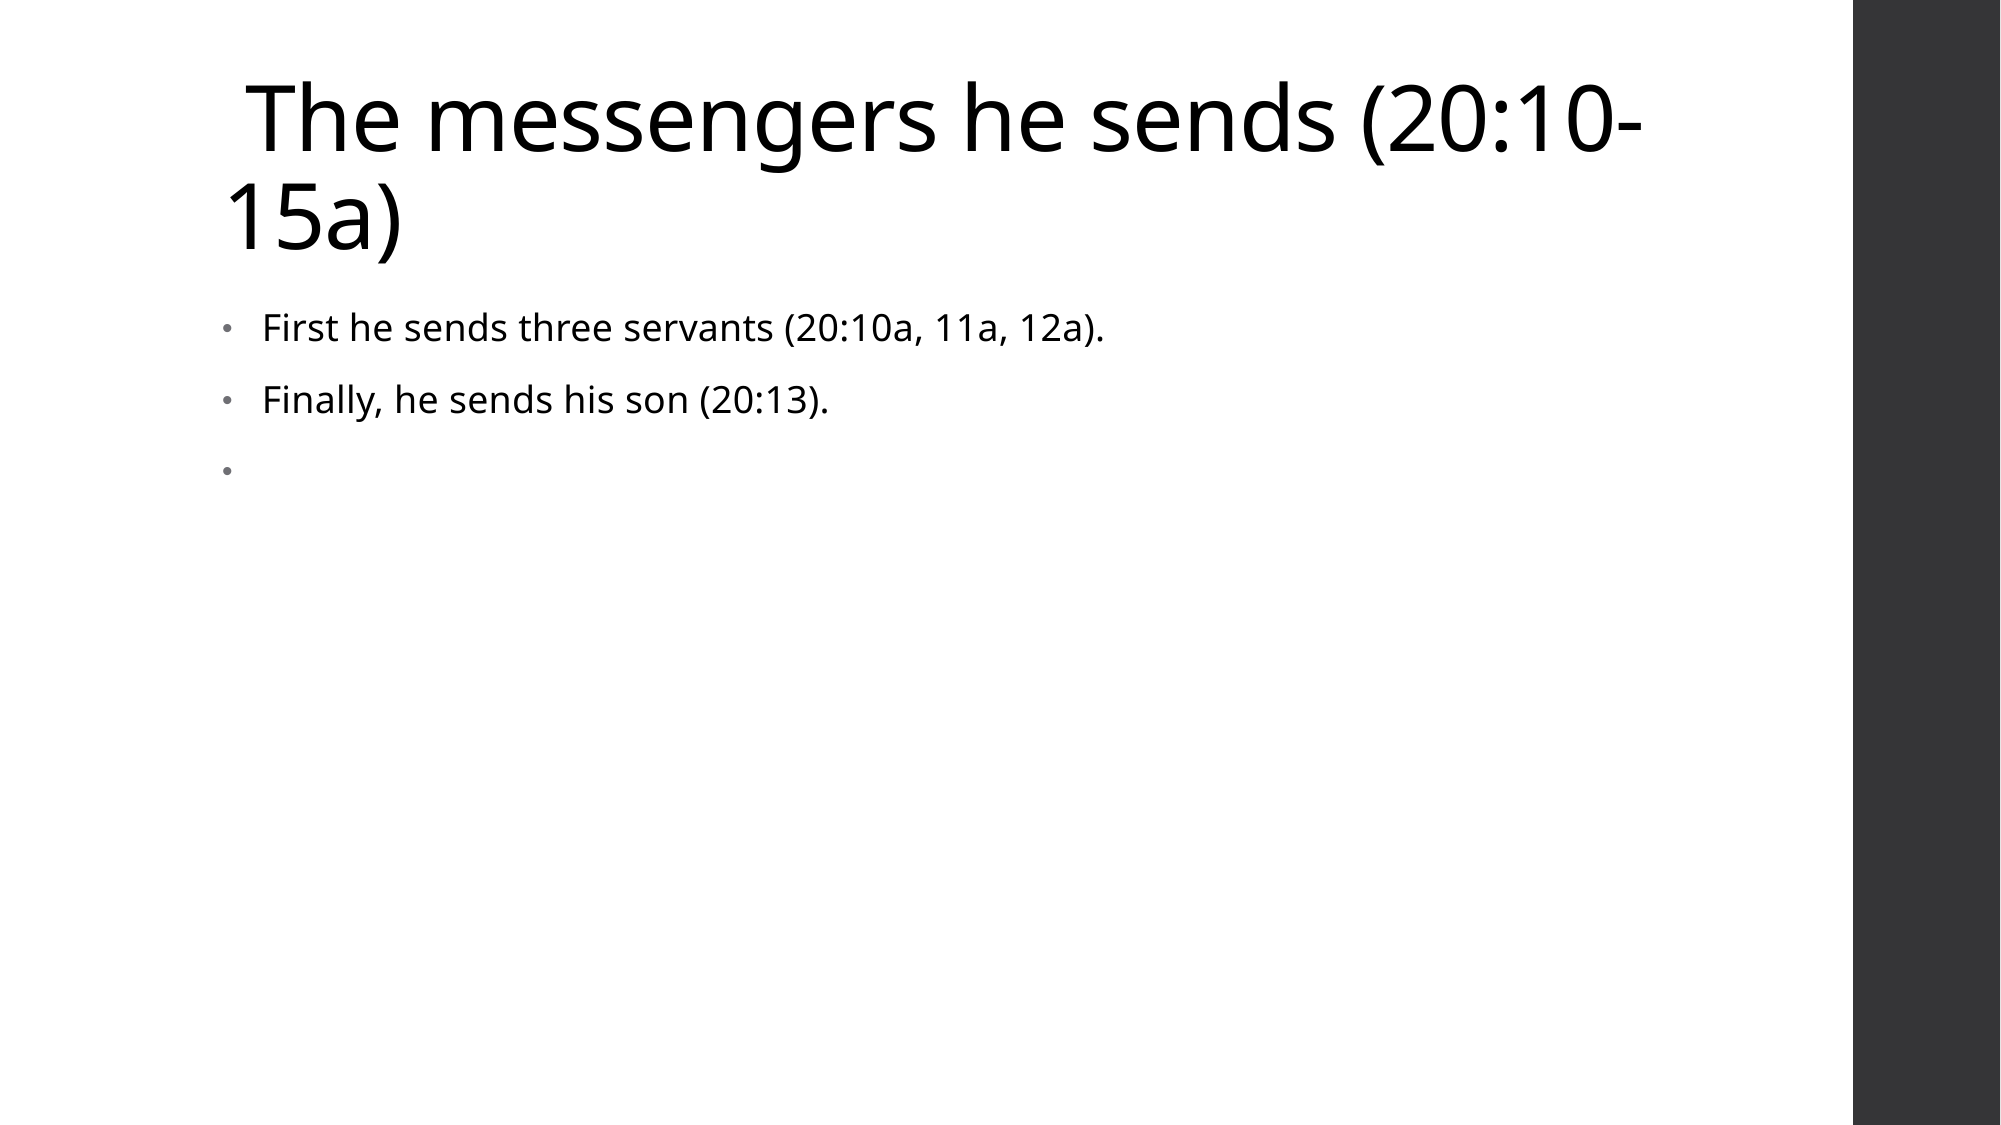

# The messengers he sends (20:10-15a)
 First he sends three servants (20:10a, 11a, 12a).
 Finally, he sends his son (20:13).